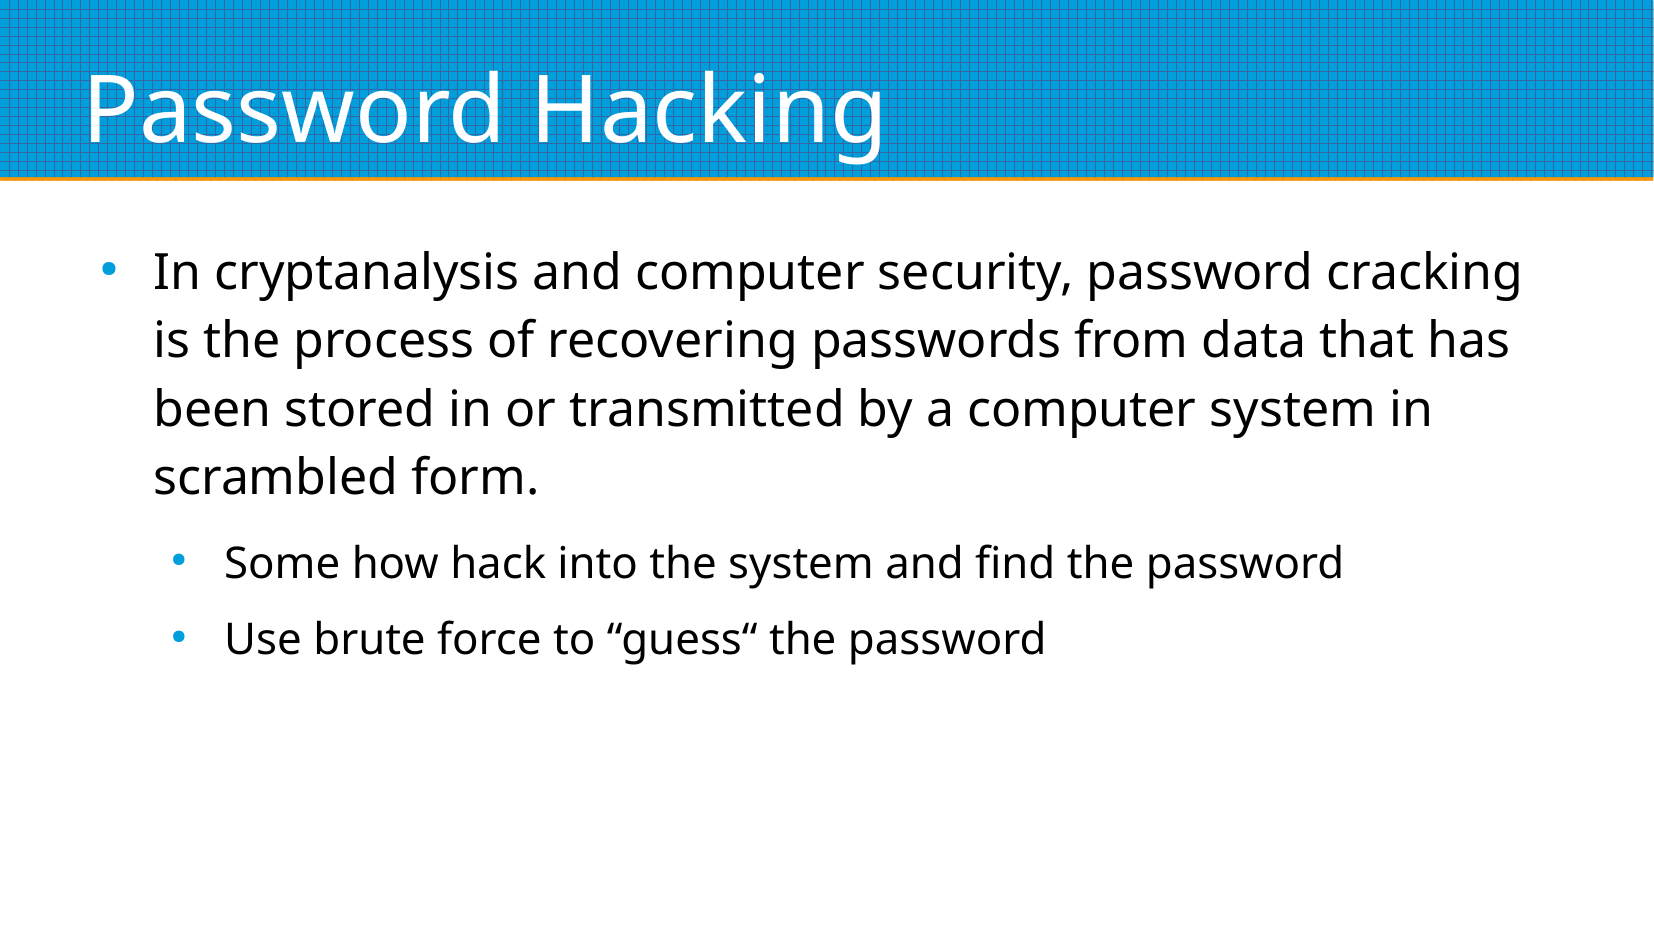

# Password Hacking
In cryptanalysis and computer security, password cracking is the process of recovering passwords from data that has been stored in or transmitted by a computer system in scrambled form.
Some how hack into the system and find the password
Use brute force to “guess“ the password